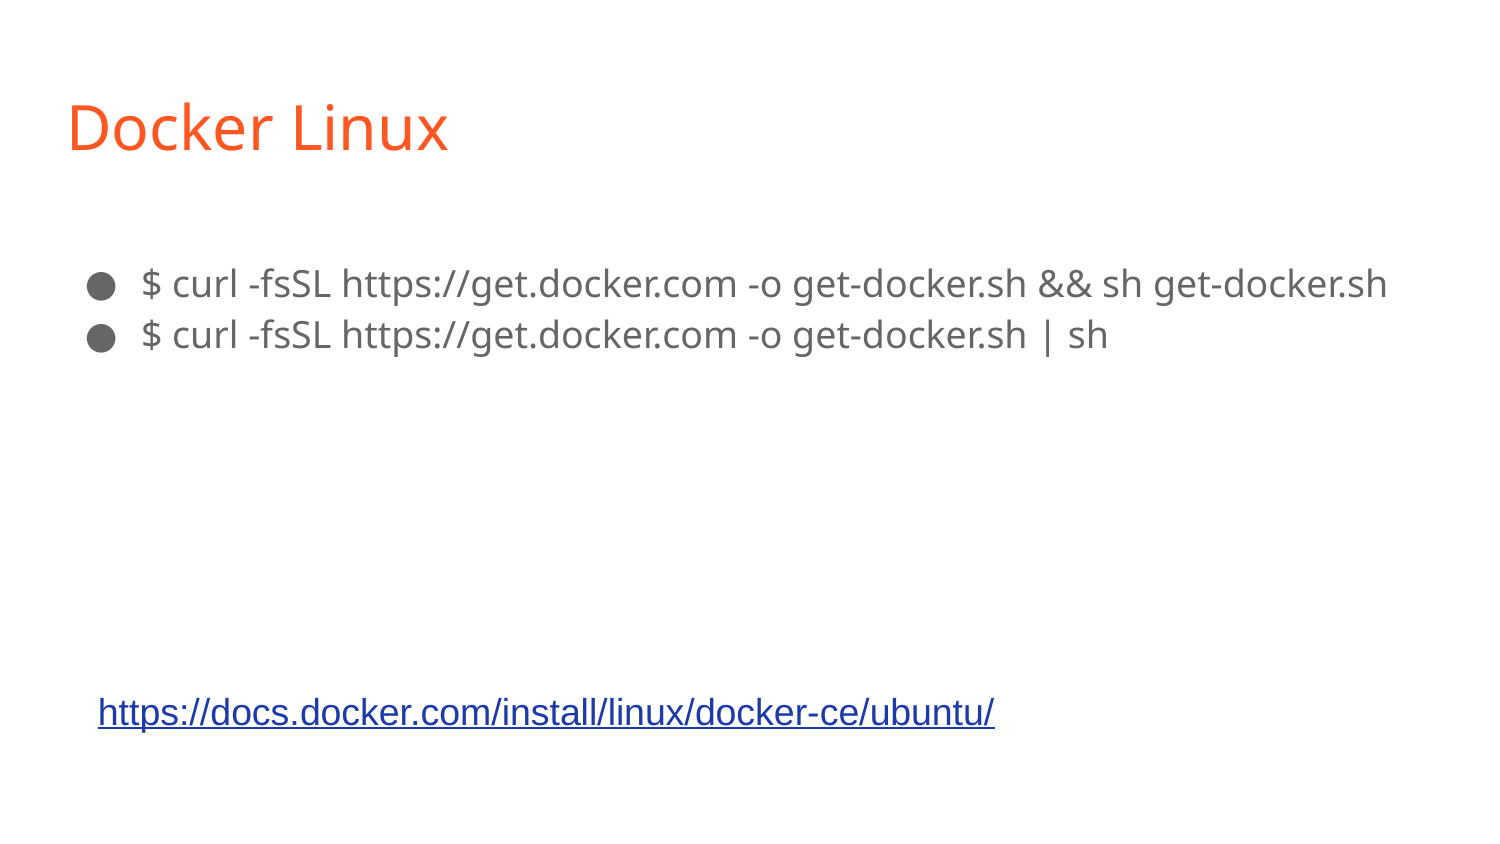

# Docker Linux
$ curl -fsSL https://get.docker.com -o get-docker.sh && sh get-docker.sh
$ curl -fsSL https://get.docker.com -o get-docker.sh | sh
https://docs.docker.com/install/linux/docker-ce/ubuntu/